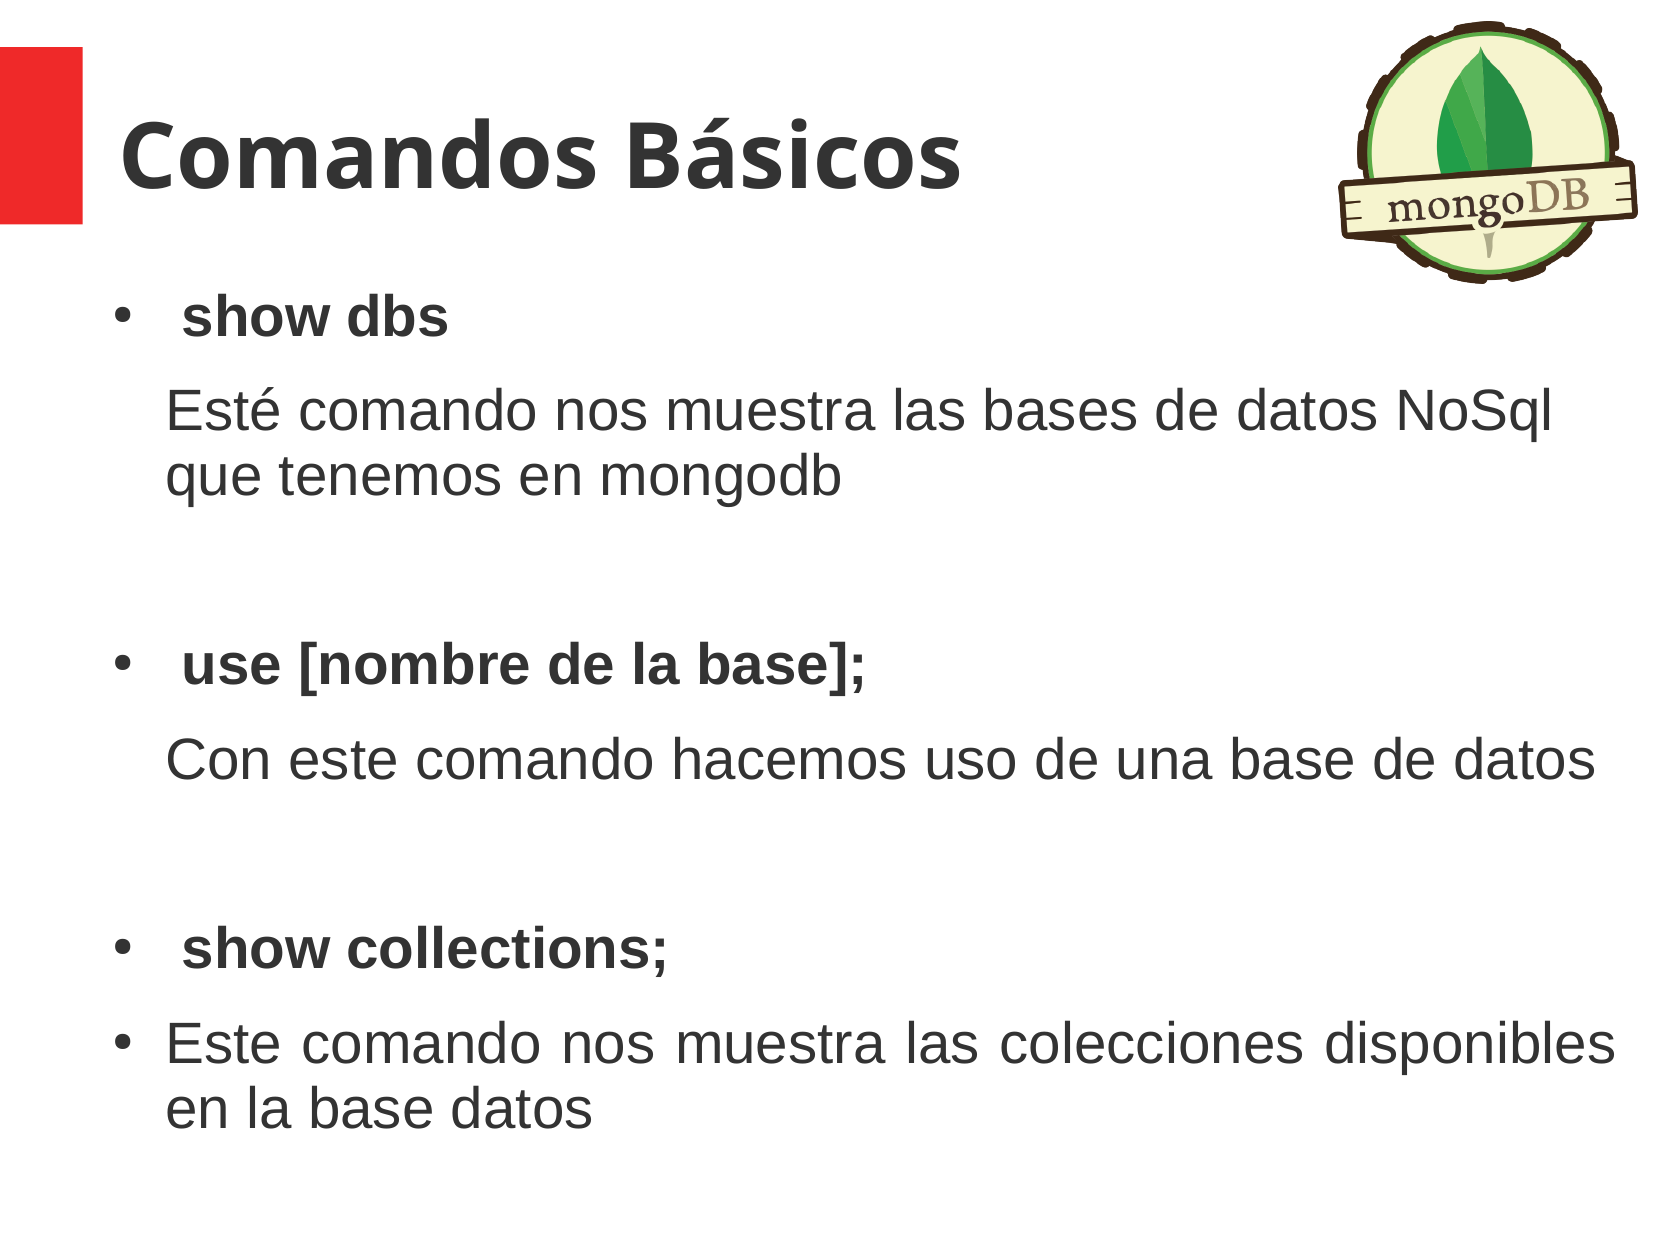

# Comandos Básicos
 show dbs
Esté comando nos muestra las bases de datos NoSql que tenemos en mongodb
 use [nombre de la base];
Con este comando hacemos uso de una base de datos
 show collections;
Este comando nos muestra las colecciones disponibles en la base datos